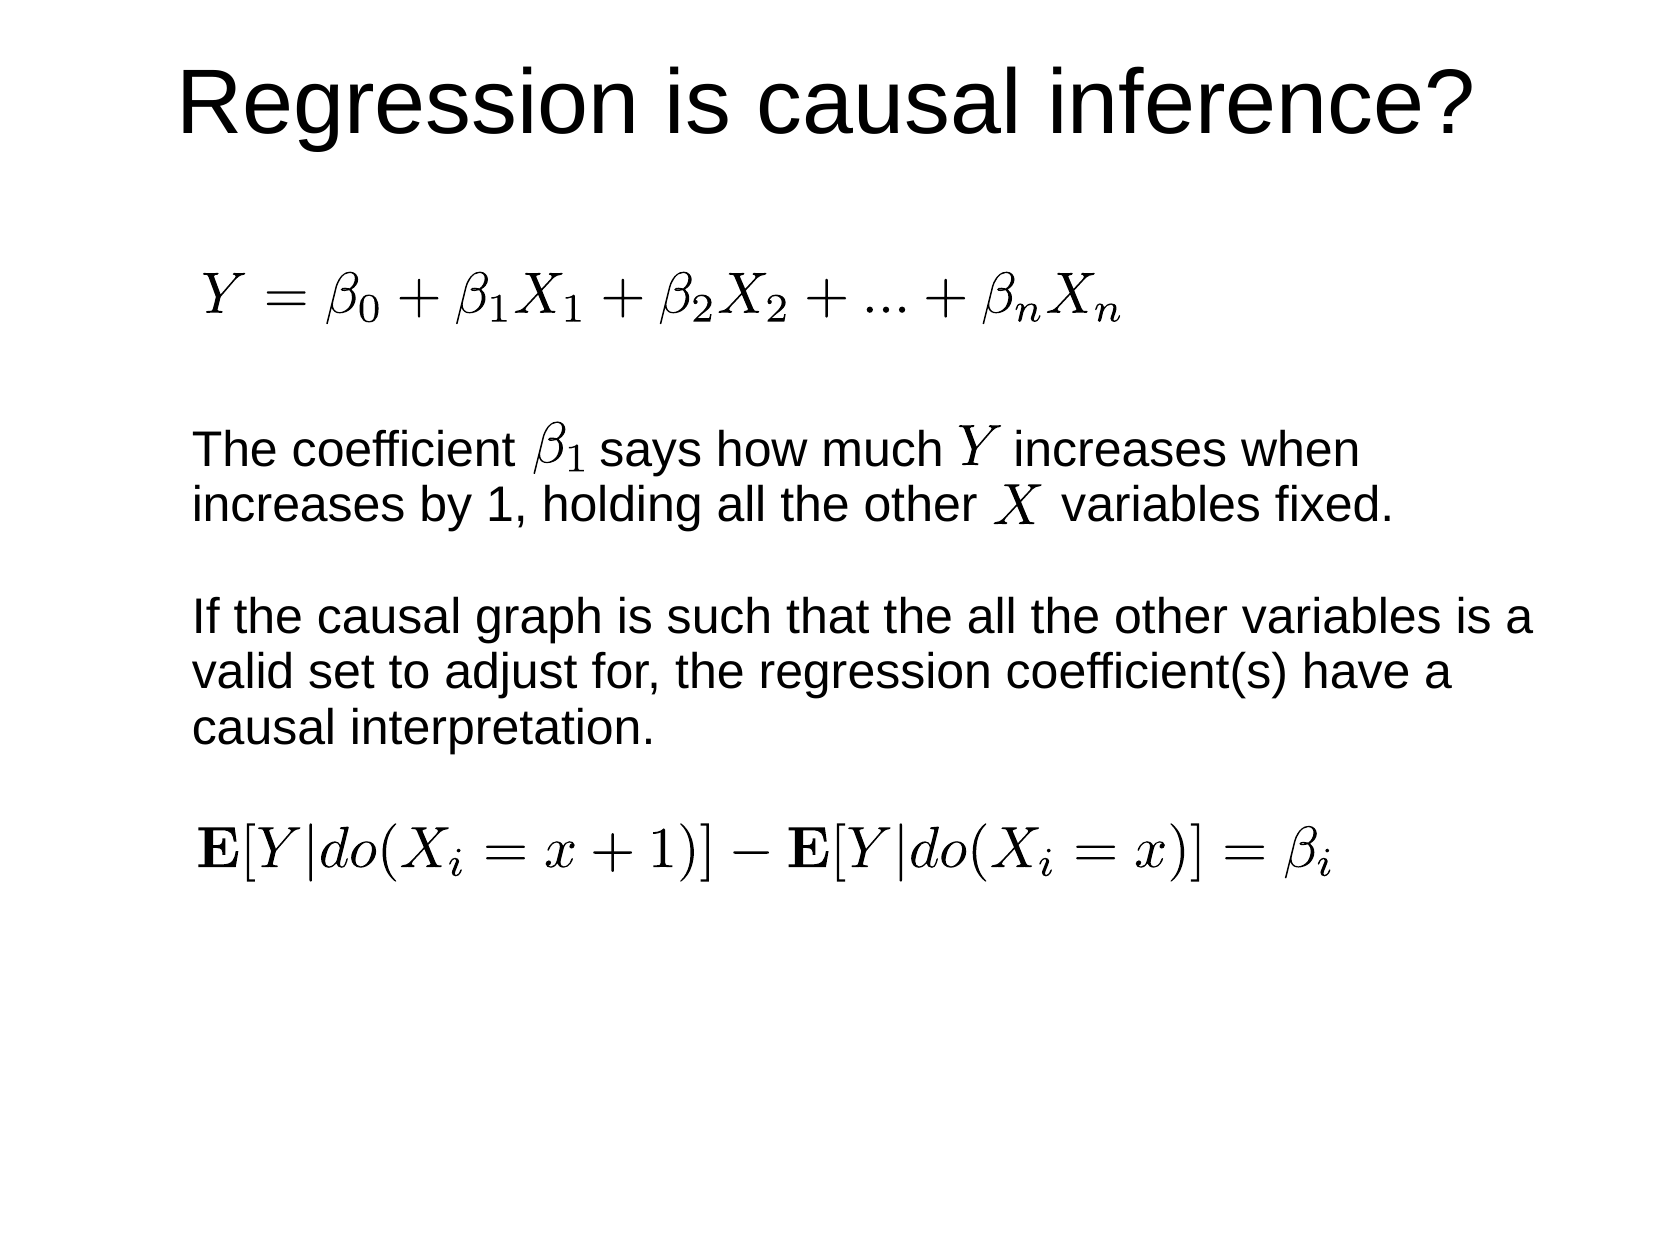

# Regression is causal inference?
The coefficient says how much increases when increases by 1, holding all the other variables fixed.
If the causal graph is such that the all the other variables is a valid set to adjust for, the regression coefficient(s) have a causal interpretation.